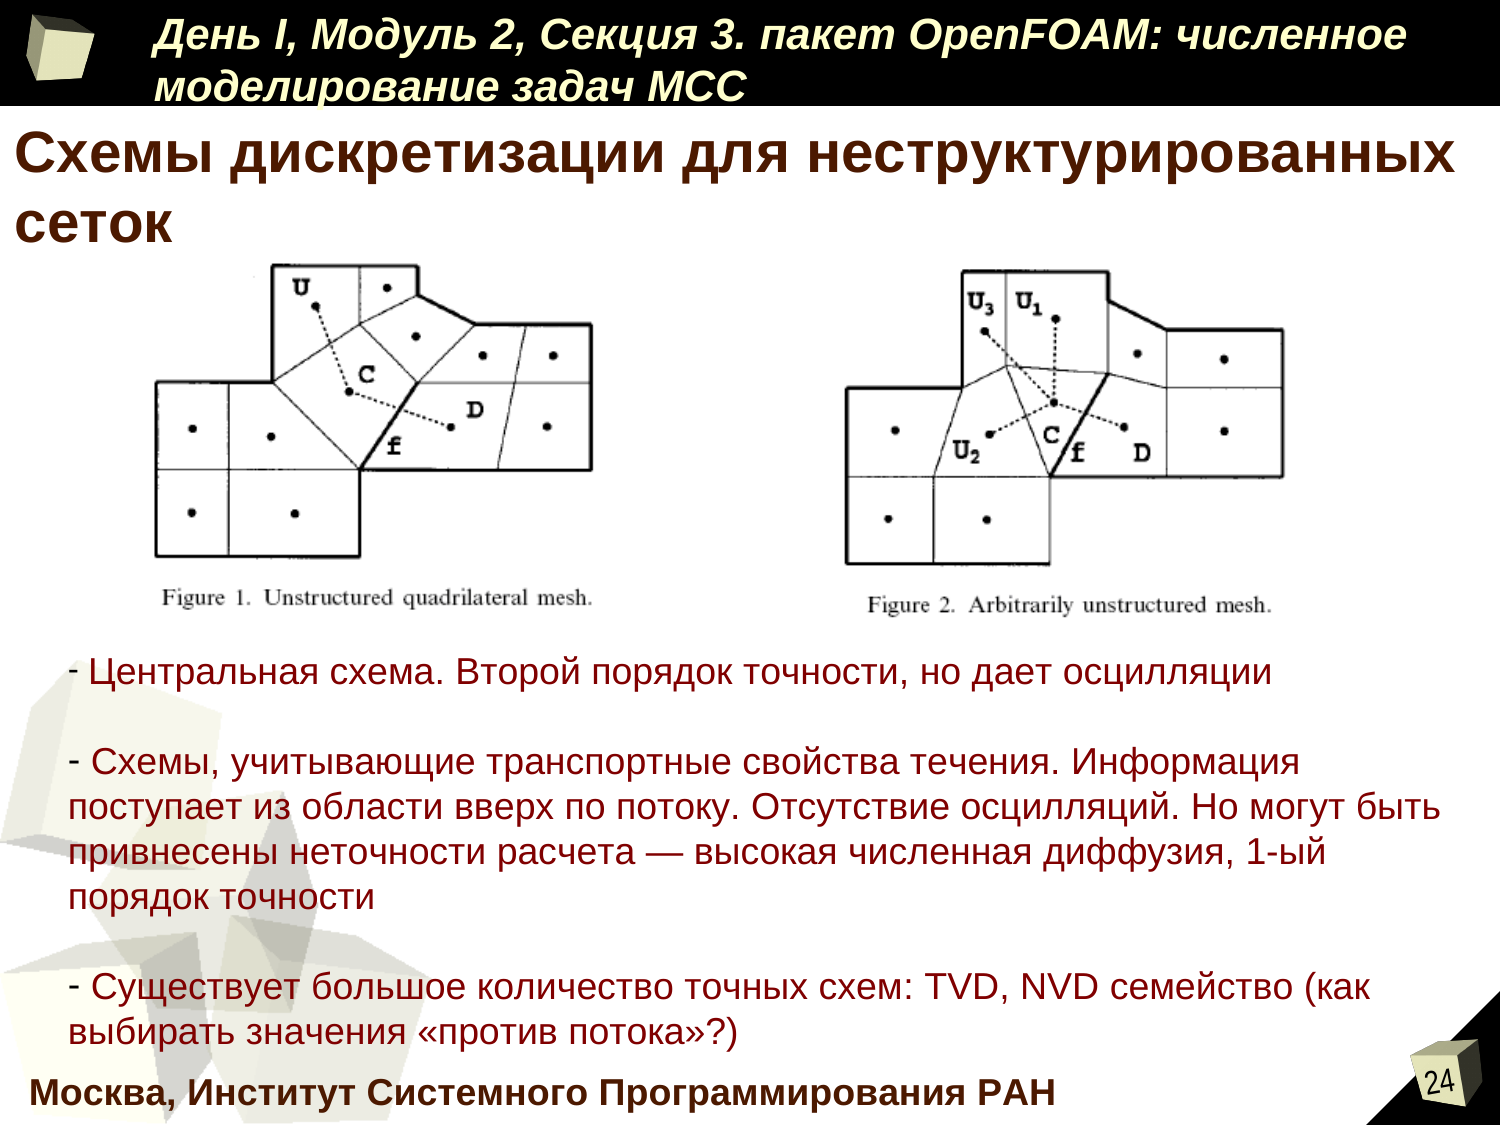

Схемы дискретизации для неструктурированных сеток
 Центральная схема. Второй порядок точности, но дает осцилляции
 Схемы, учитывающие транспортные свойства течения. Информация поступает из области вверх по потоку. Отсутствие осцилляций. Но могут быть привнесены неточности расчета — высокая численная диффузия, 1-ый порядок точности
 Существует большое количество точных схем: TVD, NVD семейство (как выбирать значения «против потока»?)